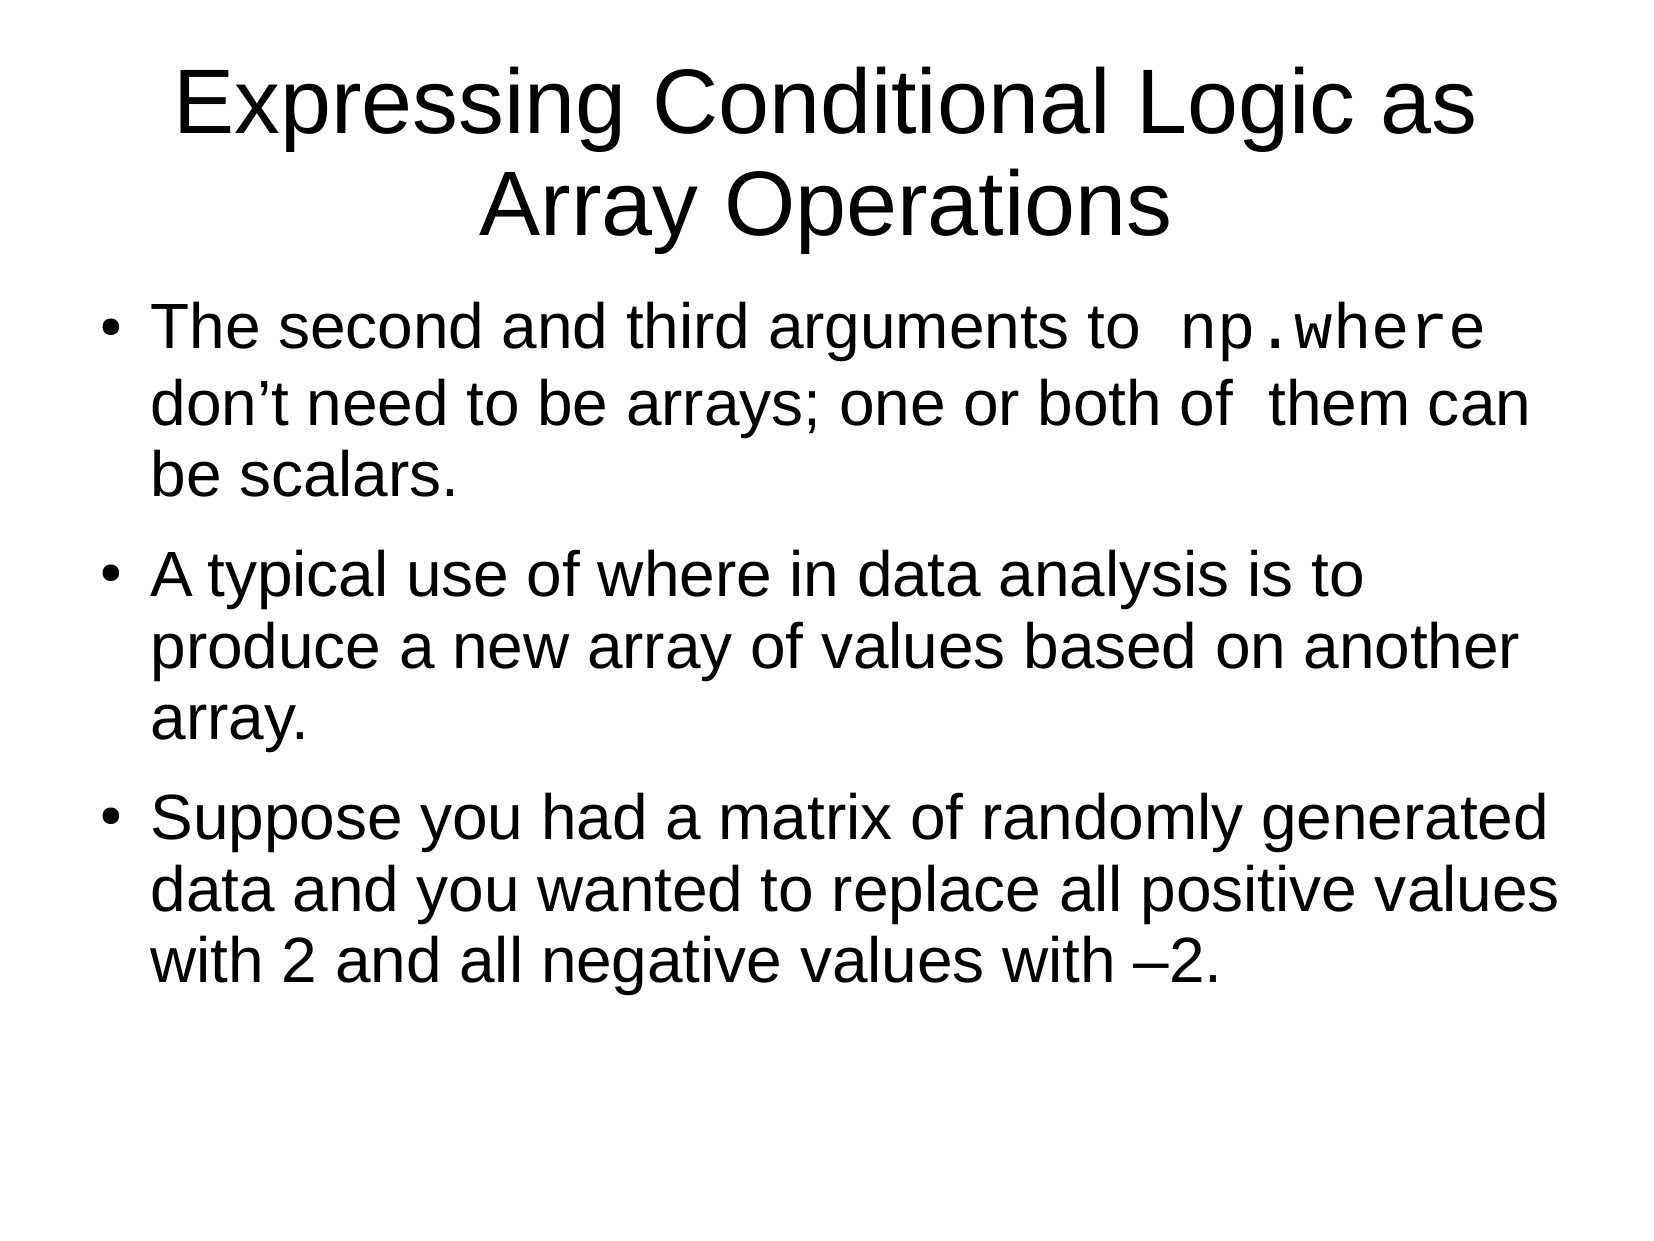

# Expressing Conditional Logic as Array Operations
The second and third arguments to np.where don’t need to be arrays; one or both of them can be scalars.
A typical use of where in data analysis is to produce a new array of values based on another array.
Suppose you had a matrix of randomly generated data and you wanted to replace all positive values with 2 and all negative values with –2.